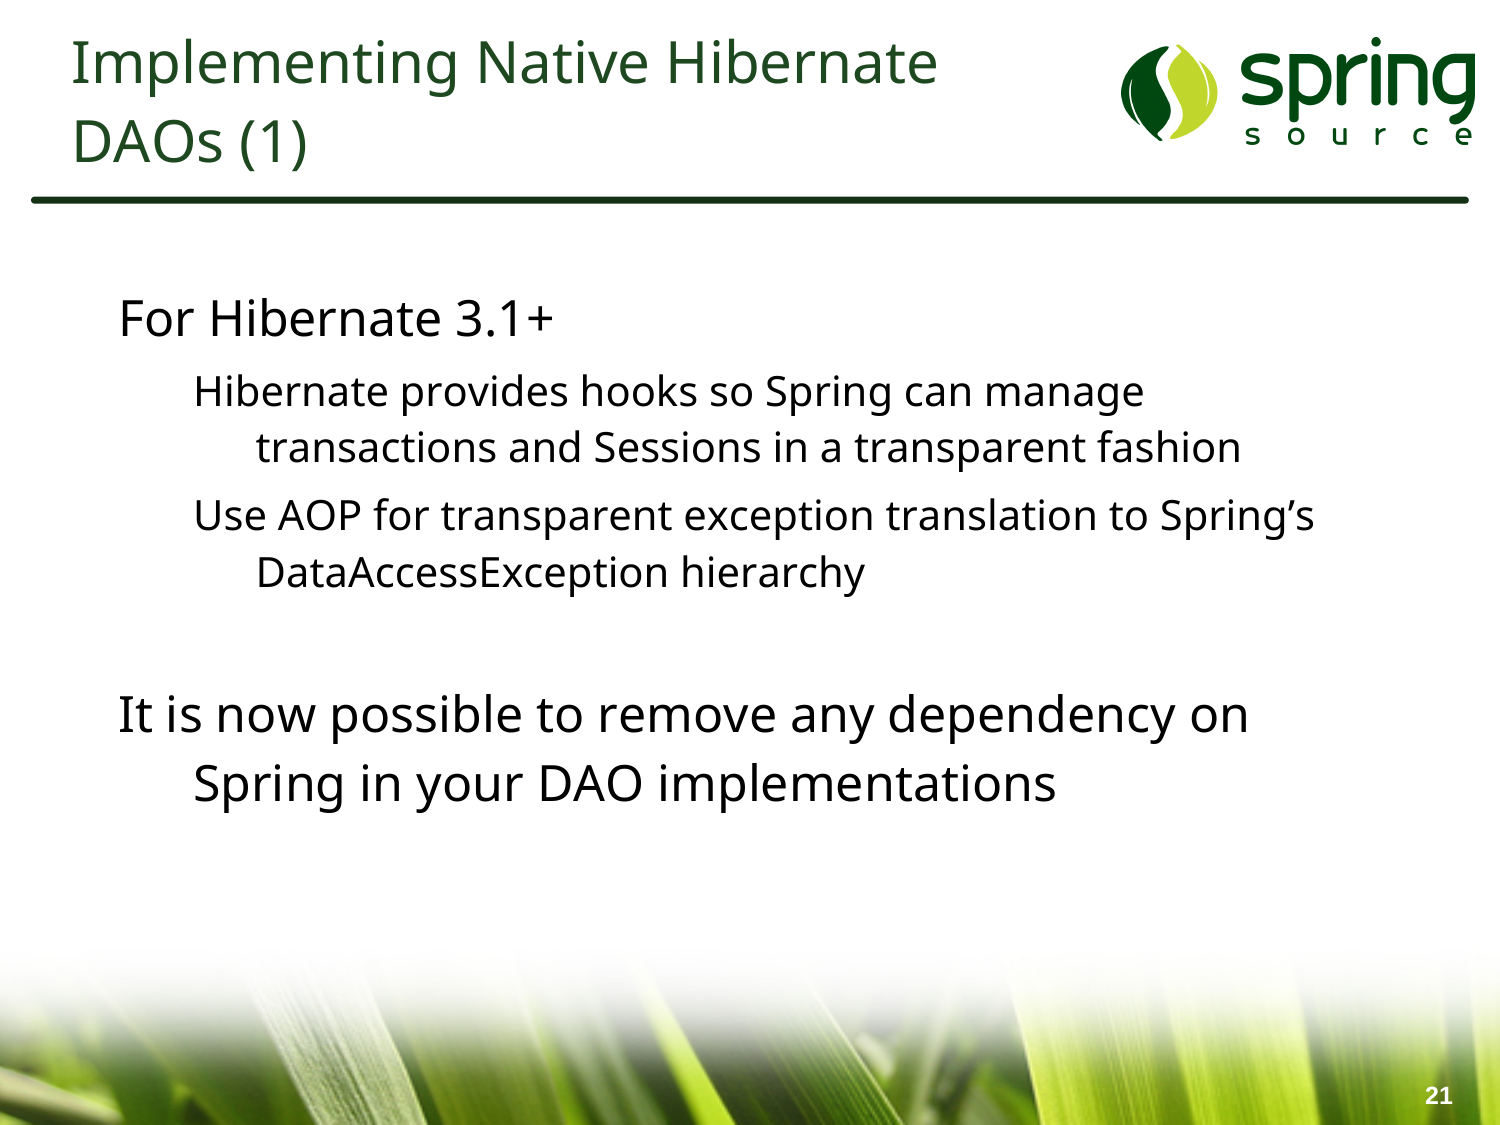

# Implementing Native Hibernate DAOs (1)
For Hibernate 3.1+
Hibernate provides hooks so Spring can manage transactions and Sessions in a transparent fashion
Use AOP for transparent exception translation to Spring’s DataAccessException hierarchy
It is now possible to remove any dependency on Spring in your DAO implementations